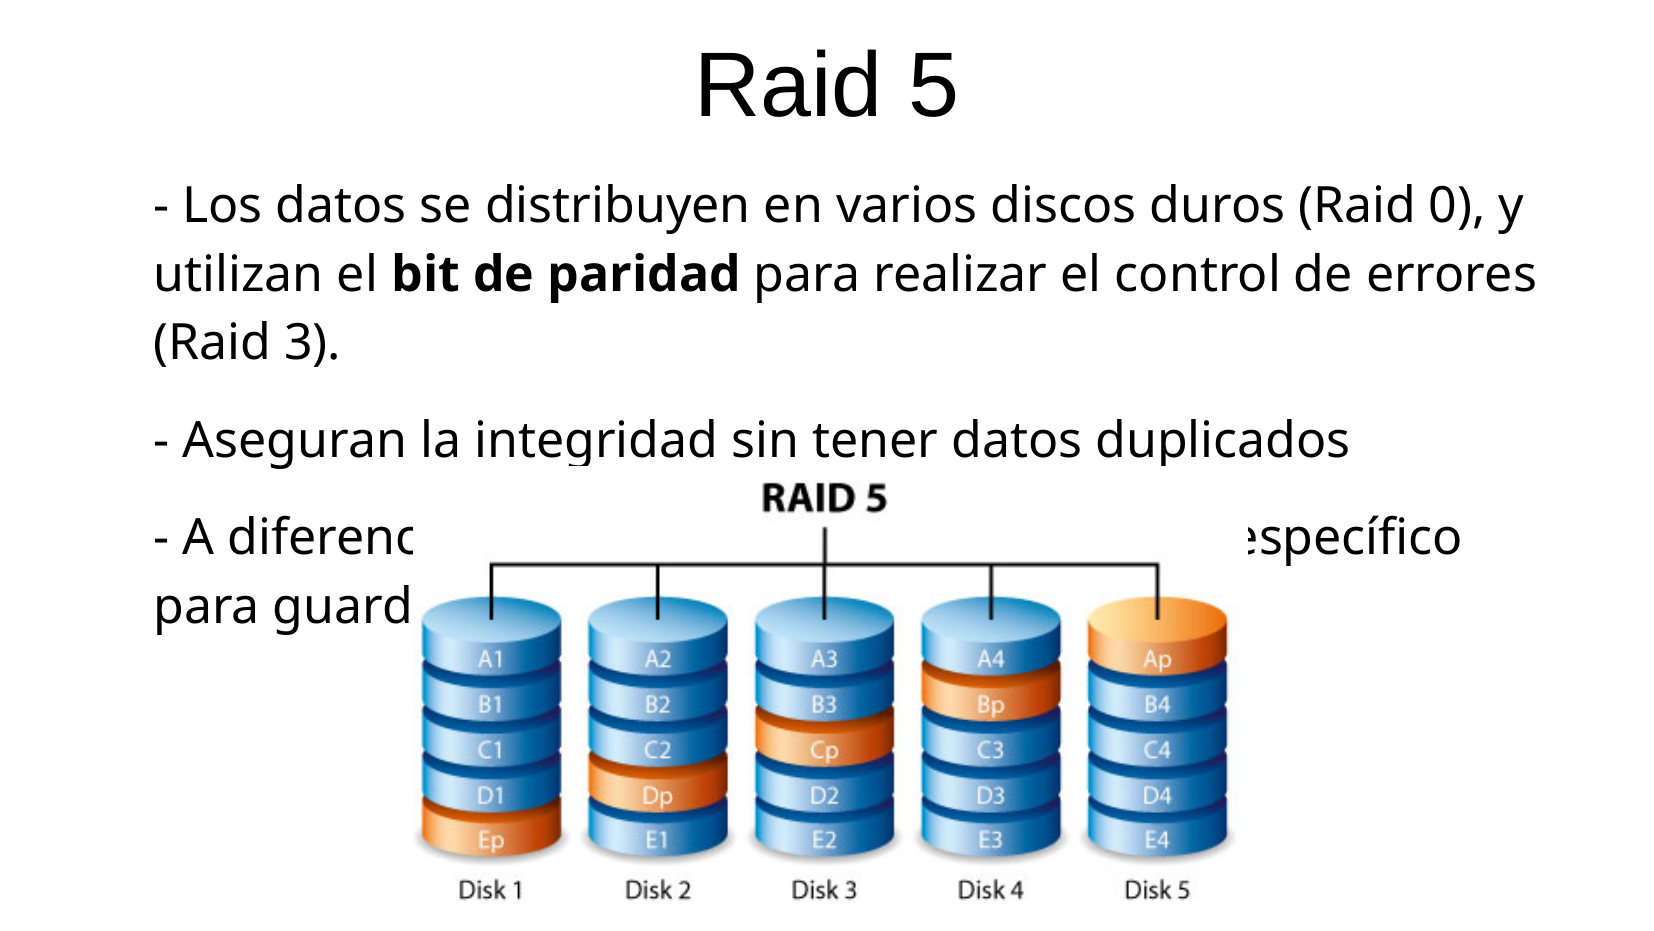

# Raid 5
- Los datos se distribuyen en varios discos duros (Raid 0), y utilizan el bit de paridad para realizar el control de errores (Raid 3).
- Aseguran la integridad sin tener datos duplicados
- A diferencia del Raid 3, no se utiliza un disco específico para guardar el bit de paridad